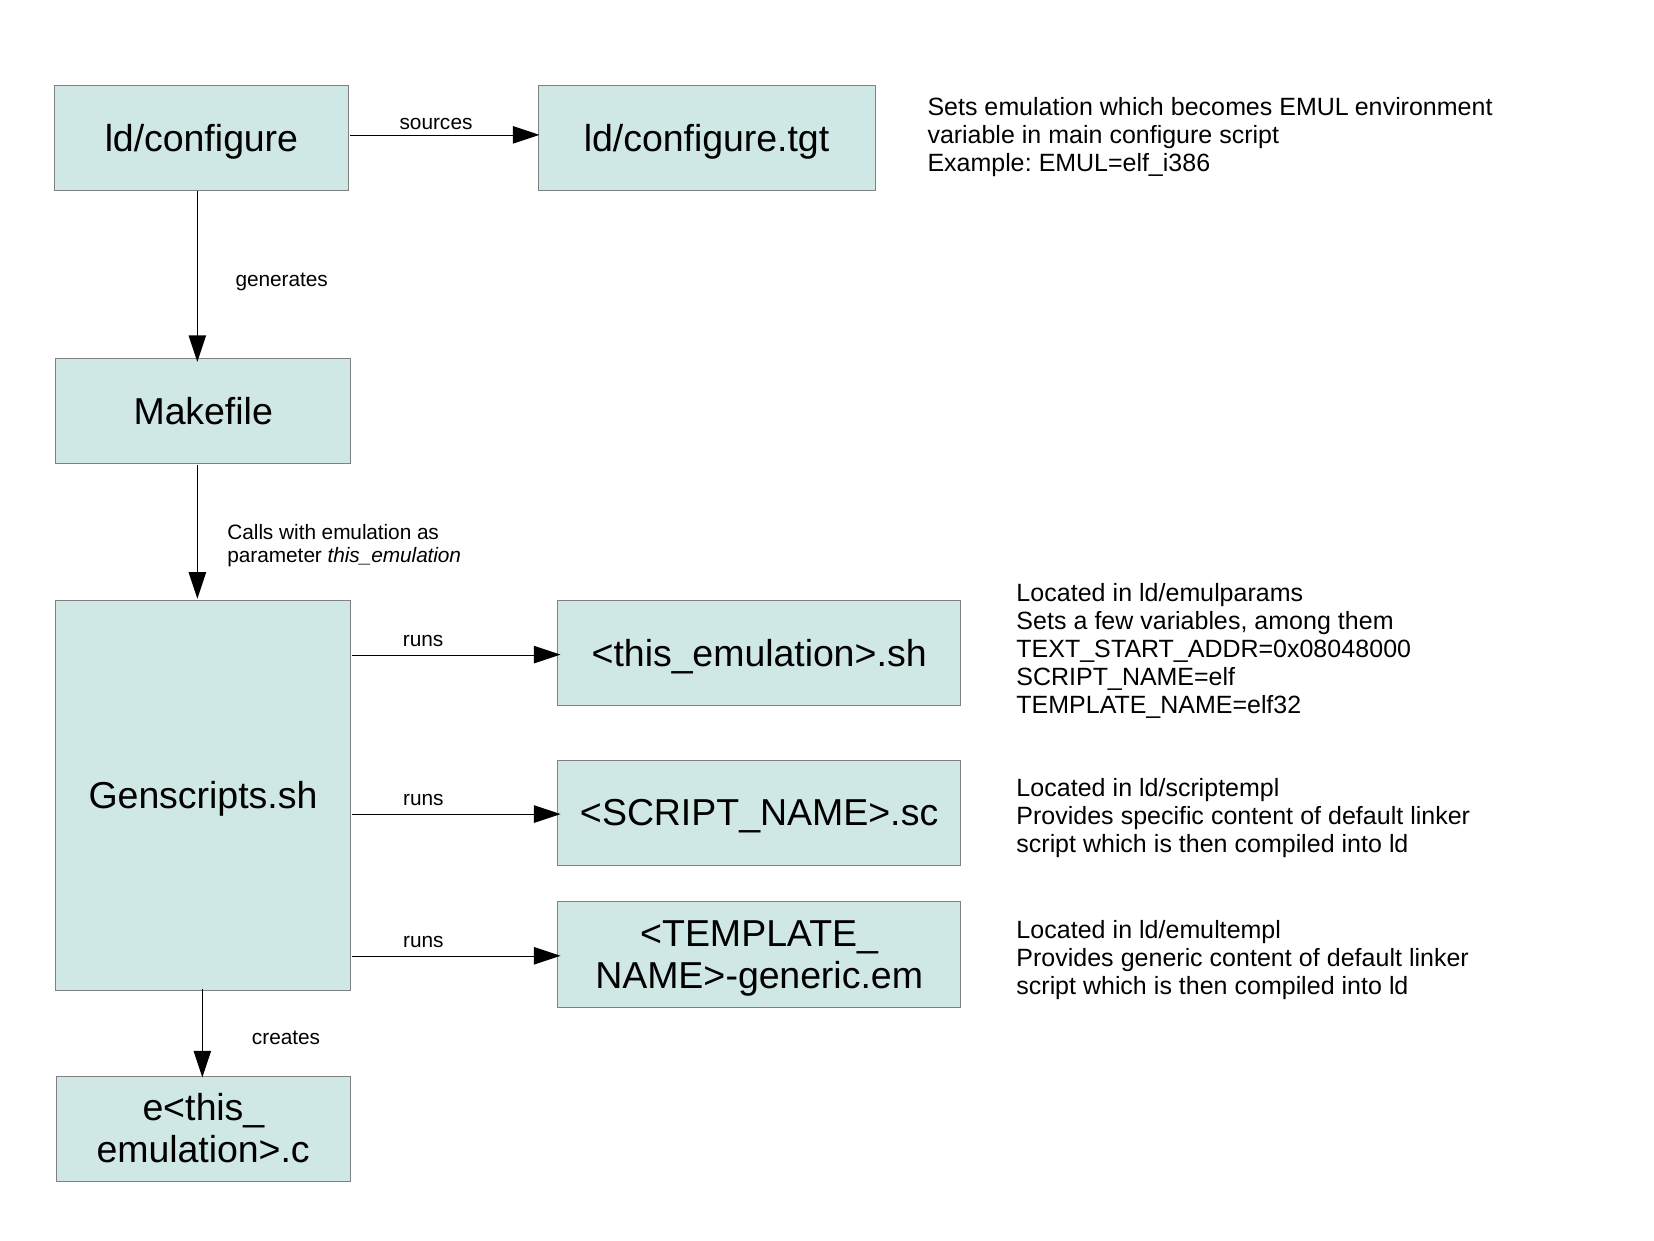

Sets emulation which becomes EMUL environment variable in main configure script
Example: EMUL=elf_i386
ld/configure
ld/configure.tgt
sources
generates
Makefile
Calls with emulation as parameter this_emulation
Located in ld/emulparams
Sets a few variables, among them
TEXT_START_ADDR=0x08048000
SCRIPT_NAME=elf
TEMPLATE_NAME=elf32
Genscripts.sh
<this_emulation>.sh
runs
<SCRIPT_NAME>.sc
Located in ld/scriptempl
Provides specific content of default linker script which is then compiled into ld
runs
<TEMPLATE_
NAME>-generic.em
Located in ld/emultempl
Provides generic content of default linker script which is then compiled into ld
runs
creates
e<this_
emulation>.c